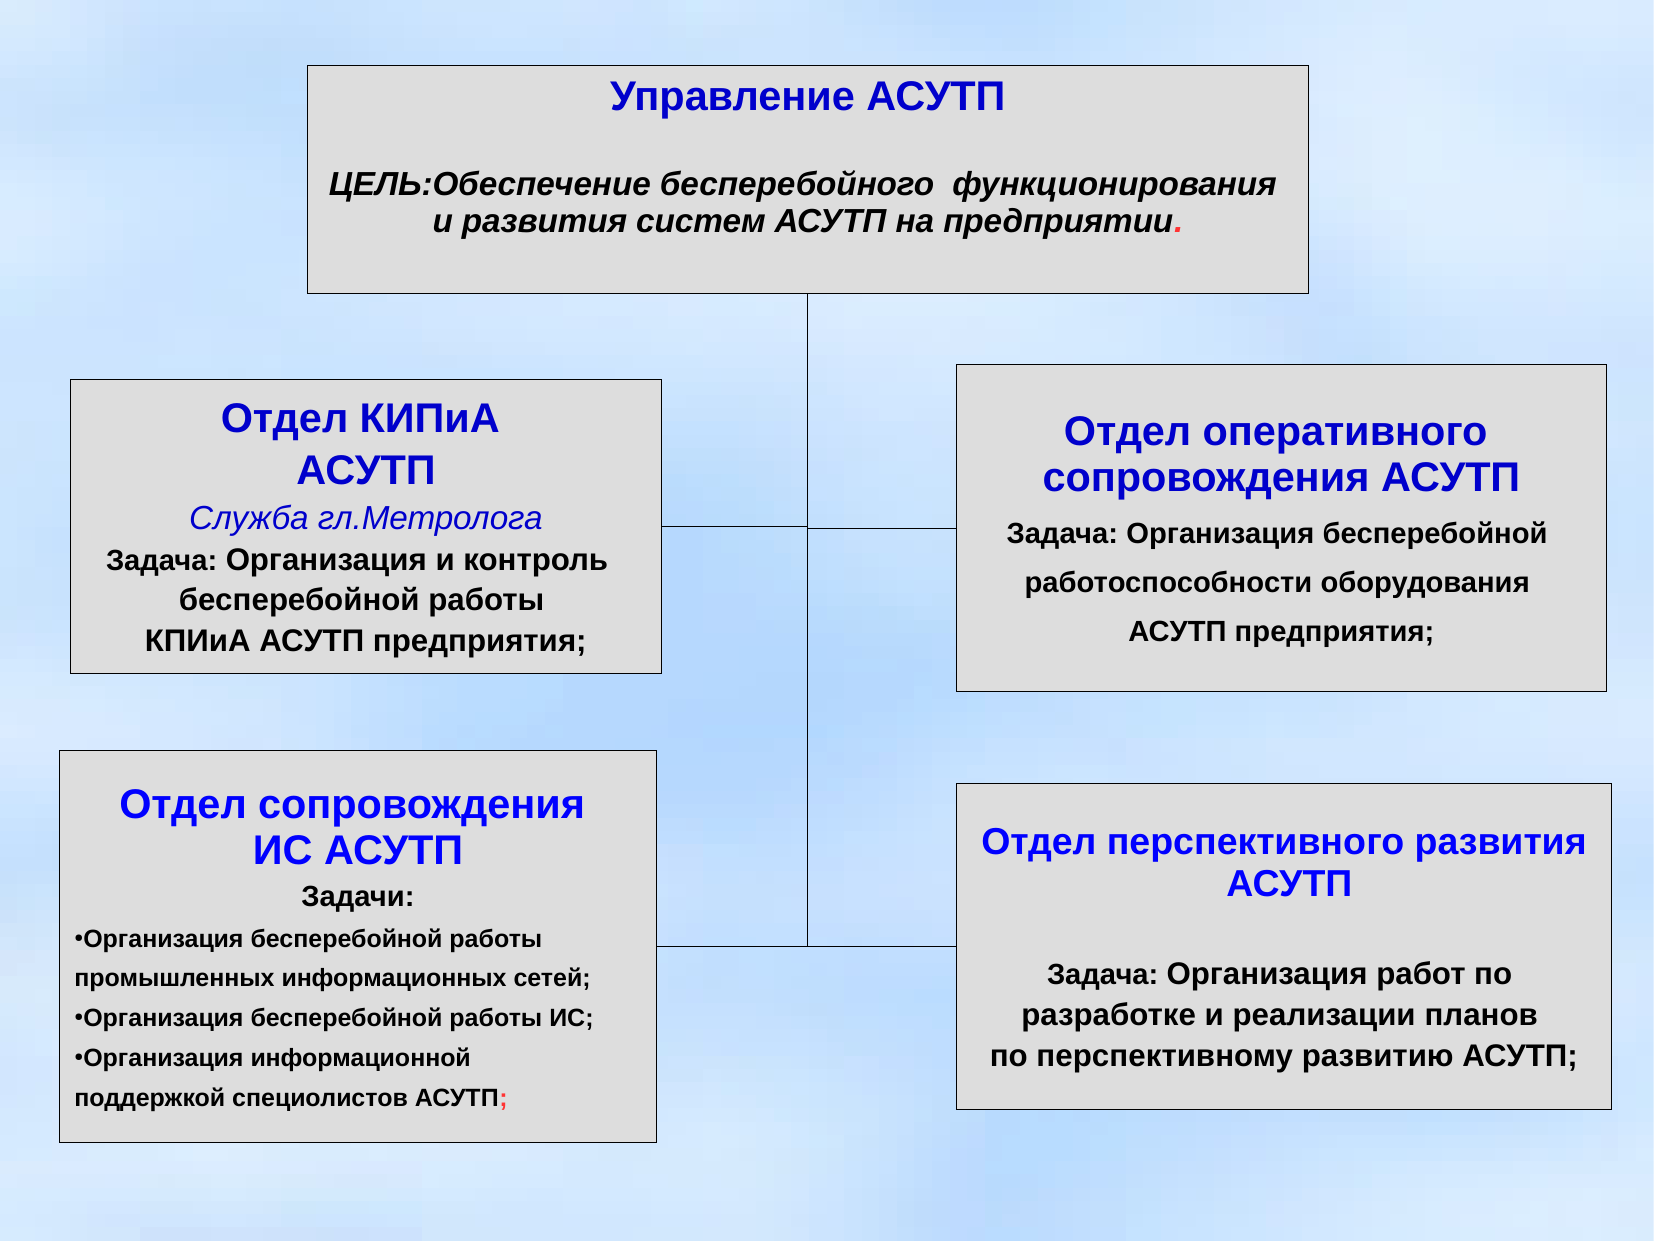

Управление АСУТП
ЦЕЛЬ:Обеспечение бесперебойного функционирования
и развития систем АСУТП на предприятии.
Отдел оперативного
сопровождения АСУТП
Задача: Организация бесперебойной
работоспособности оборудования
АСУТП предприятия;
Отдел КИПиА
АСУТП
Служба гл.Метролога
Задача: Организация и контроль
бесперебойной работы
КПИиА АСУТП предприятия;
Отдел сопровождения
ИС АСУТП
Задачи:
Организация бесперебойной работы
промышленных информационных сетей;
Организация бесперебойной работы ИС;
Организация информационной
поддержкой специолистов АСУТП;
Отдел перспективного развития
 АСУТП
Задача: Организация работ по
разработке и реализации планов
по перспективному развитию АСУТП;